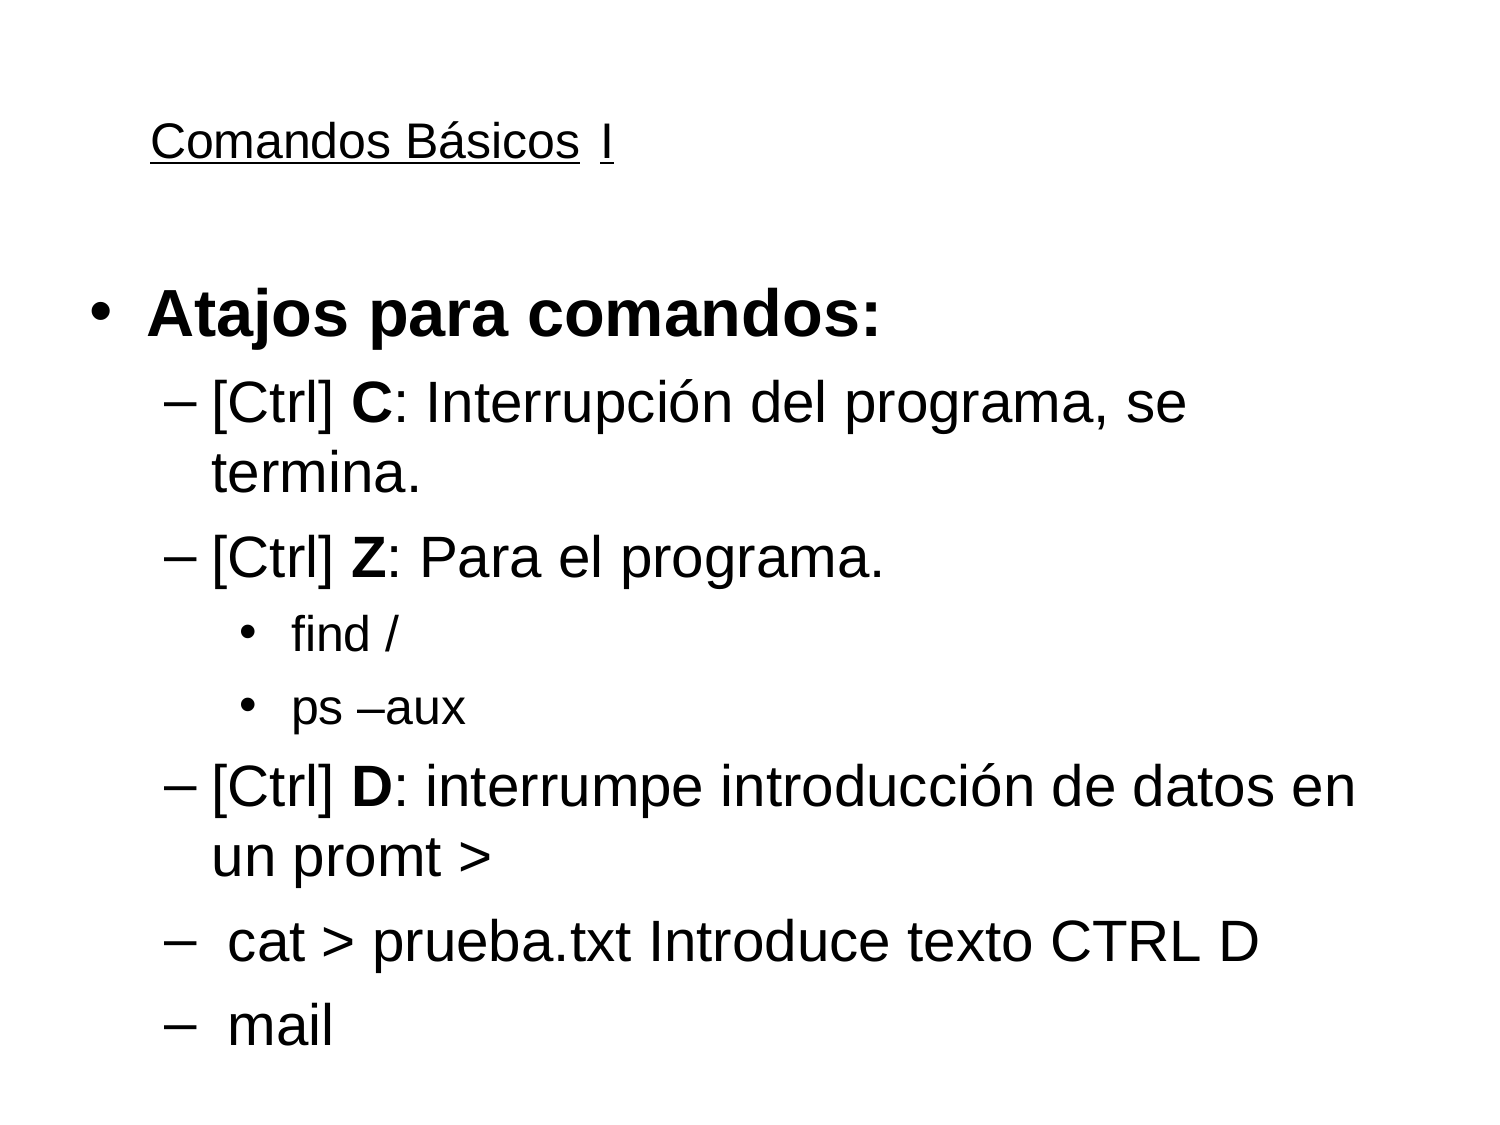

# Comandos Básicos	I
Atajos para comandos:
[Ctrl] C: Interrupción del programa, se termina.
[Ctrl] Z: Para el programa.
 find /
 ps –aux
[Ctrl] D: interrumpe introducción de datos en un promt >
 cat > prueba.txt Introduce texto CTRL D
 mail